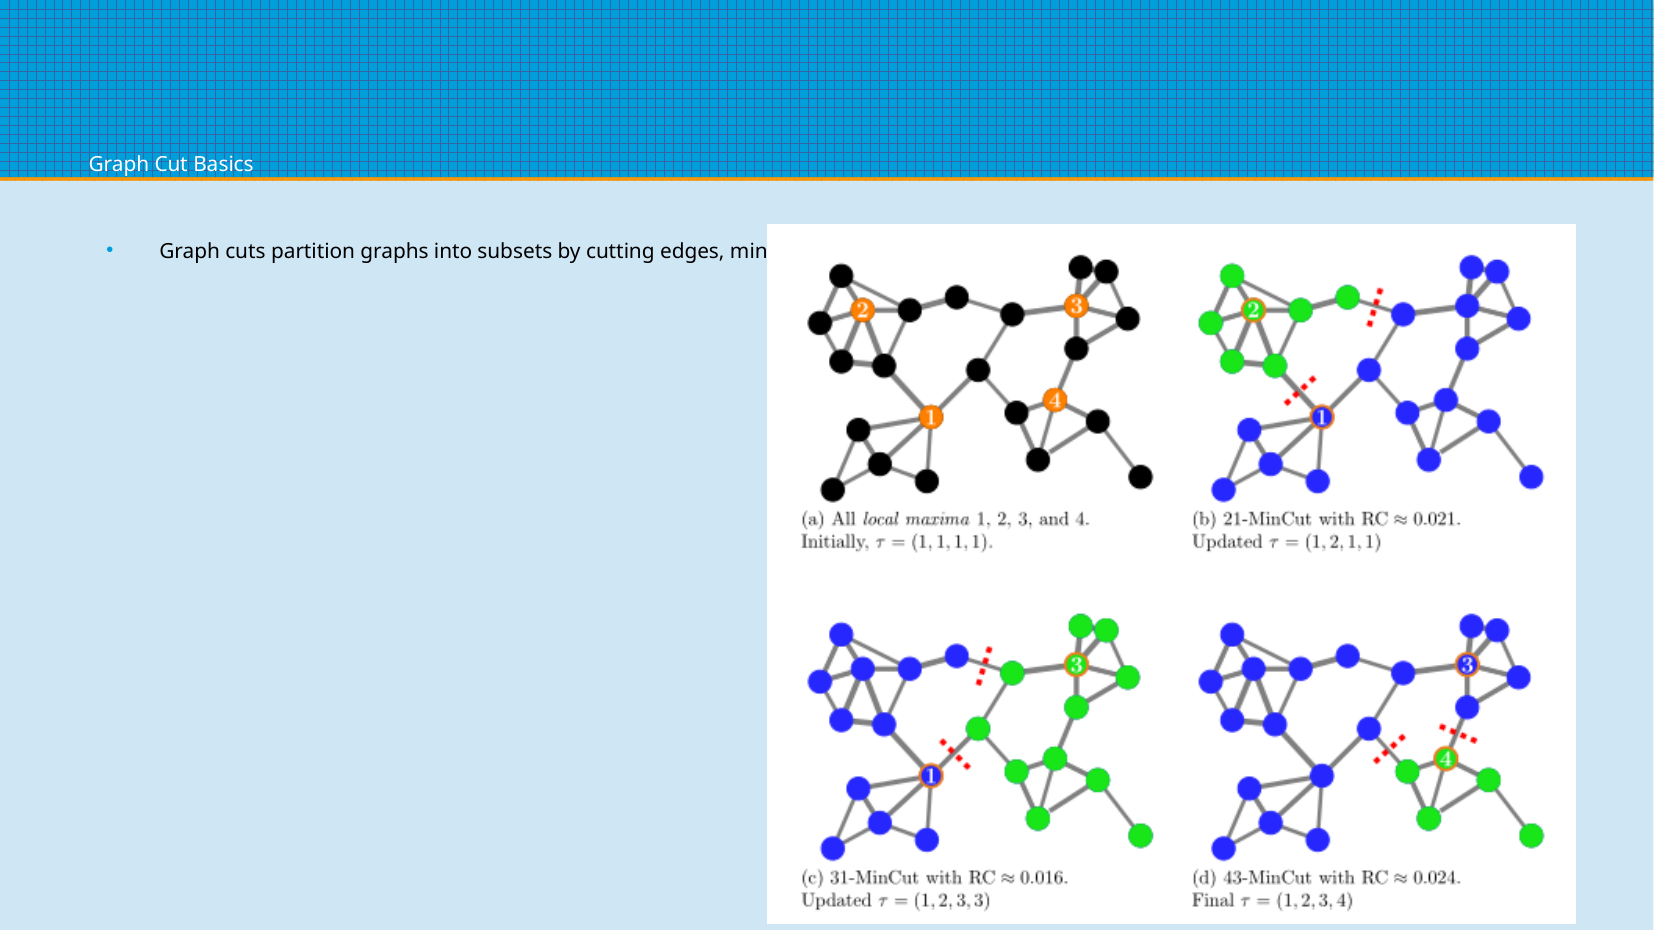

# Graph Cut Basics
Graph cuts partition graphs into subsets by cutting edges, minimizing the cut cost.